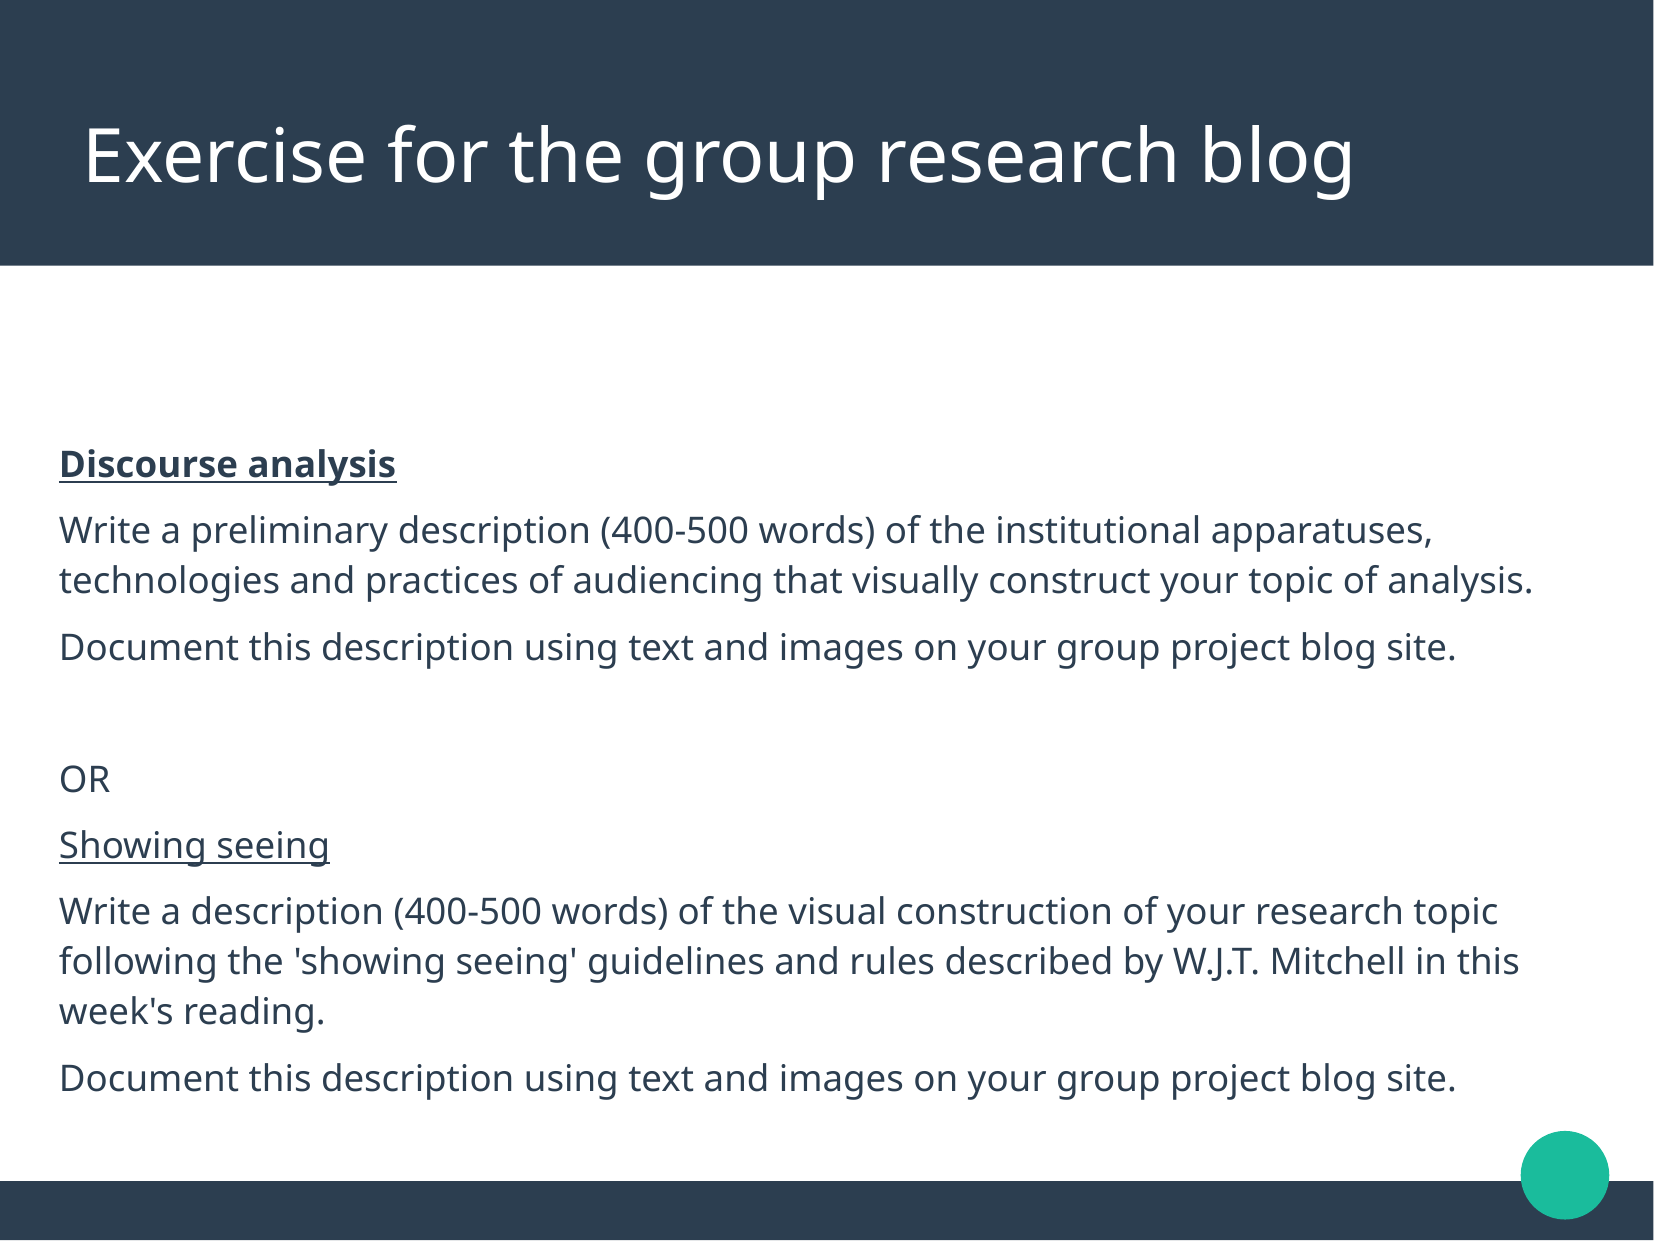

# Exercise for the group research blog
Discourse analysis
Write a preliminary description (400-500 words) of the institutional apparatuses, technologies and practices of audiencing that visually construct your topic of analysis.
Document this description using text and images on your group project blog site.
OR
Showing seeing
Write a description (400-500 words) of the visual construction of your research topic following the 'showing seeing' guidelines and rules described by W.J.T. Mitchell in this week's reading.
Document this description using text and images on your group project blog site.